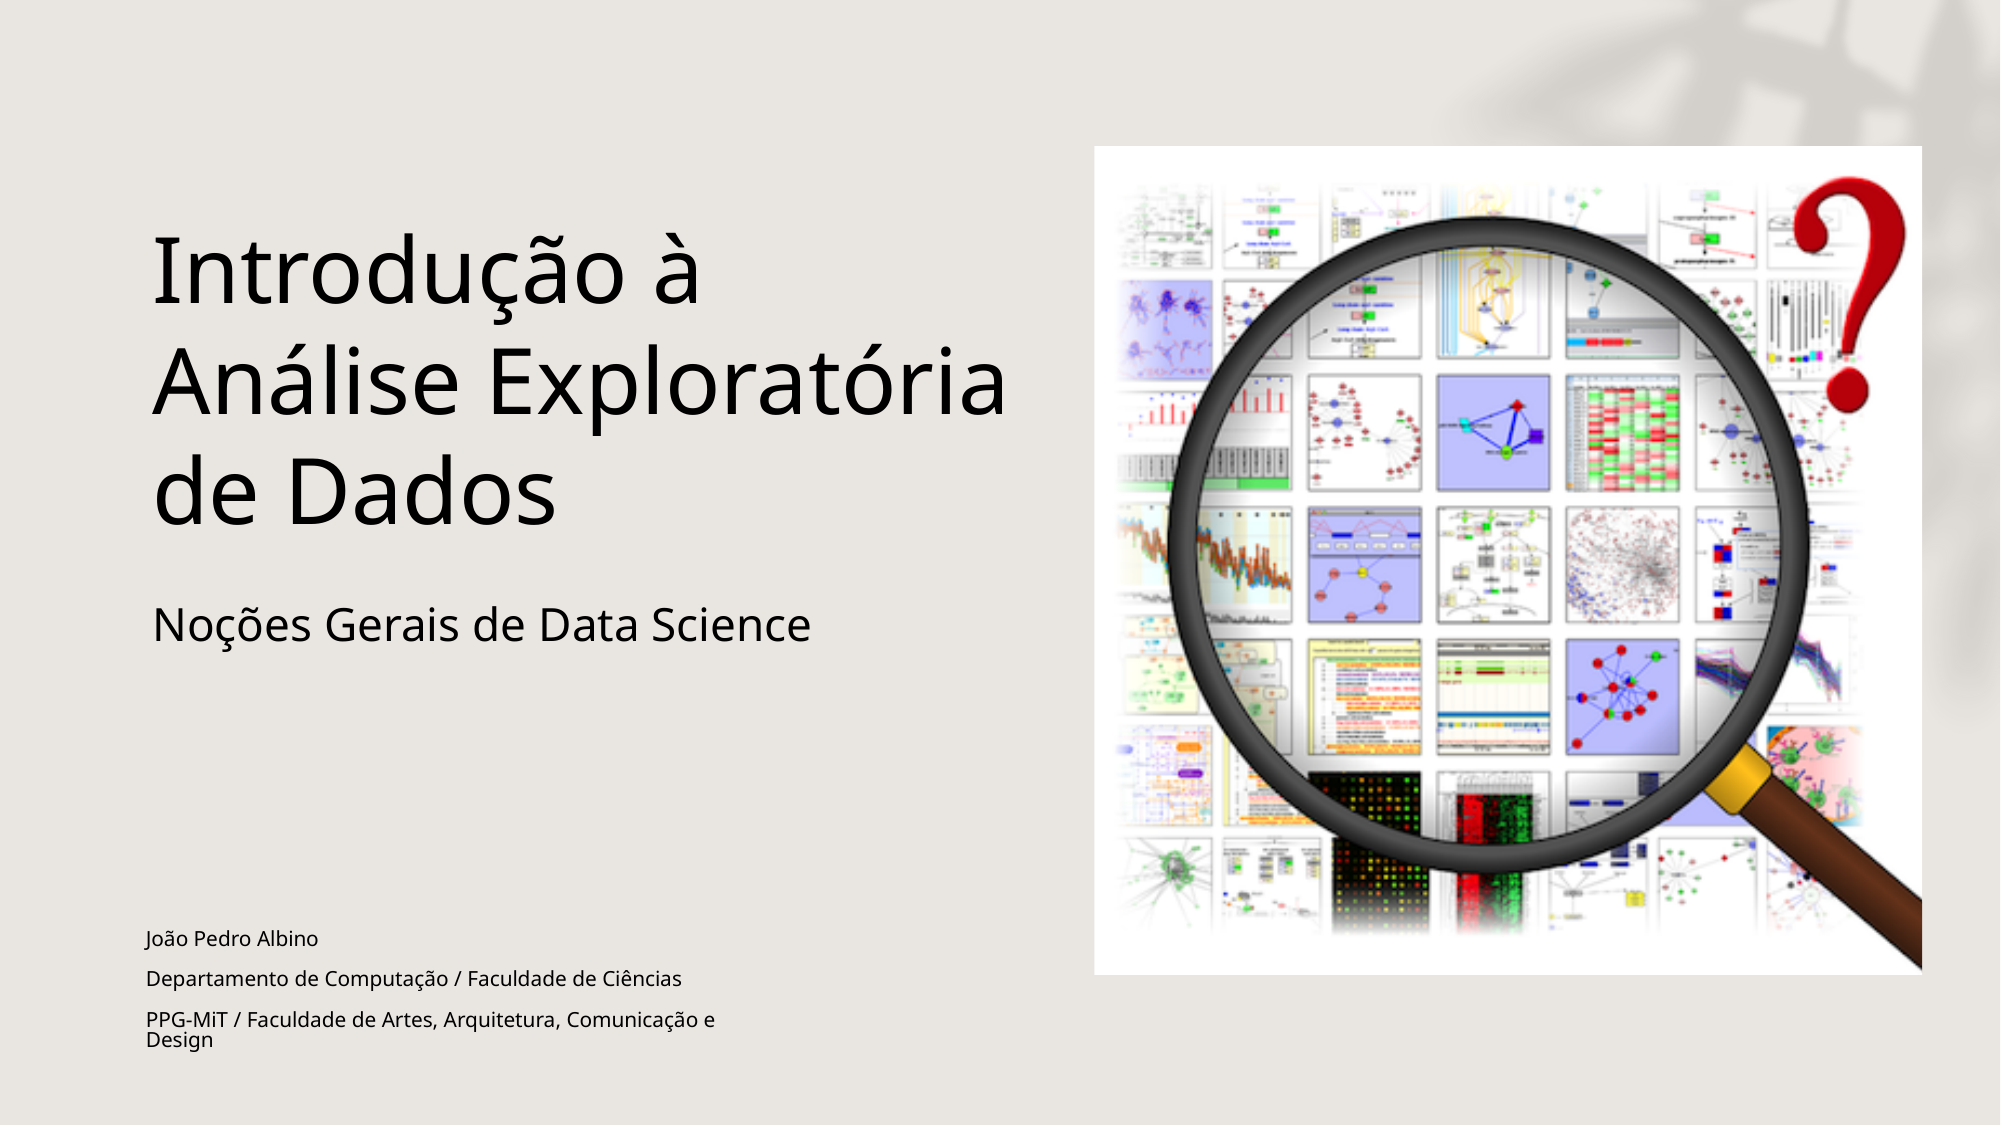

# Introdução à Análise Exploratória de Dados
Noções Gerais de Data Science
João Pedro Albino
Departamento de Computação / Faculdade de Ciências
PPG-MiT / Faculdade de Artes, Arquitetura, Comunicação e Design